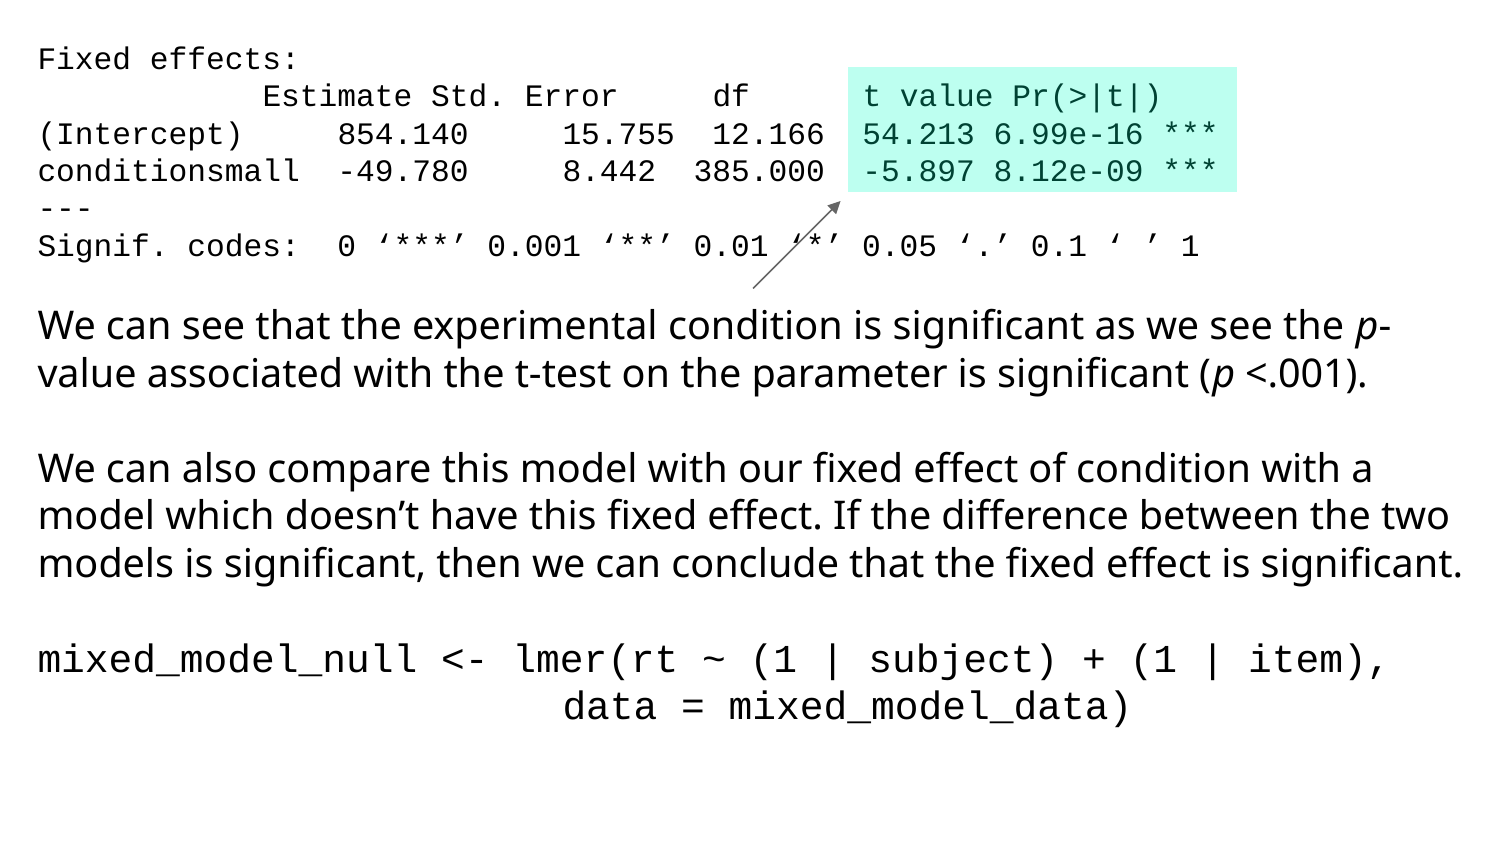

Fixed effects:
 	Estimate Std. Error 	df 		t value Pr(>|t|)
(Intercept) 	854.140 	15.755 12.166 54.213 6.99e-16 ***
conditionsmall -49.780 	8.442 385.000 -5.897 8.12e-09 ***
---
Signif. codes: 0 ‘***’ 0.001 ‘**’ 0.01 ‘*’ 0.05 ‘.’ 0.1 ‘ ’ 1
We can see that the experimental condition is significant as we see the p-value associated with the t-test on the parameter is significant (p <.001).
We can also compare this model with our fixed effect of condition with a model which doesn’t have this fixed effect. If the difference between the two models is significant, then we can conclude that the fixed effect is significant.
mixed_model_null <- lmer(rt ~ (1 | subject) + (1 | item),
 	data = mixed_model_data)